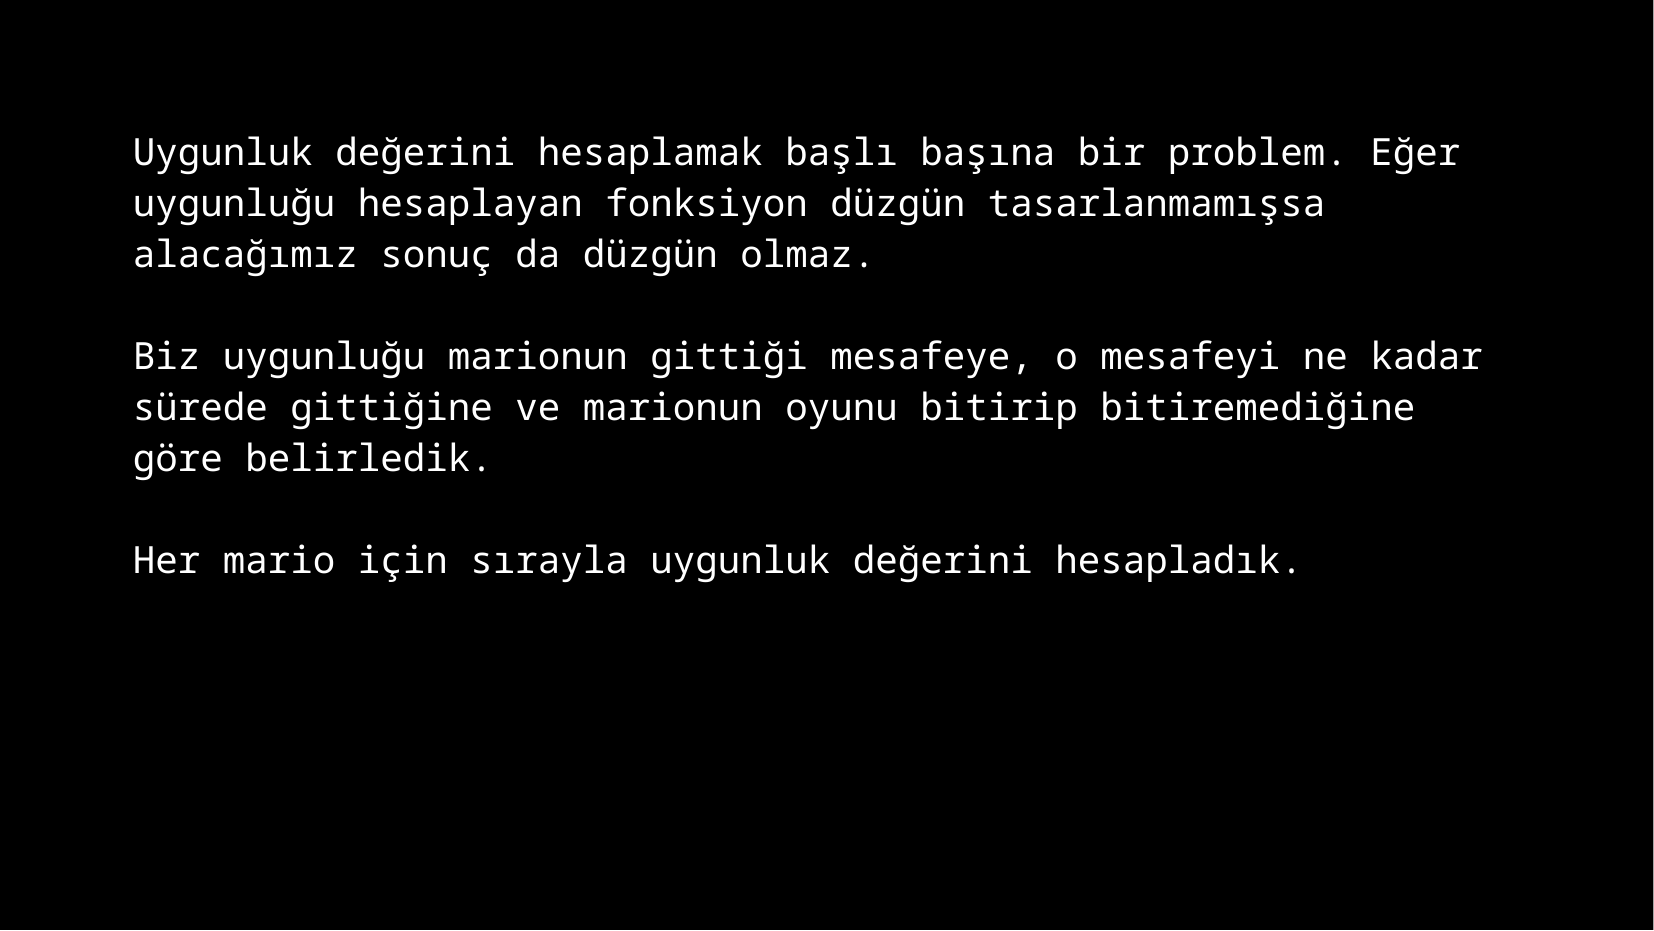

Uygunluk değerini hesaplamak başlı başına bir problem. Eğer uygunluğu hesaplayan fonksiyon düzgün tasarlanmamışsa alacağımız sonuç da düzgün olmaz.
Biz uygunluğu marionun gittiği mesafeye, o mesafeyi ne kadar sürede gittiğine ve marionun oyunu bitirip bitiremediğine göre belirledik.
Her mario için sırayla uygunluk değerini hesapladık.